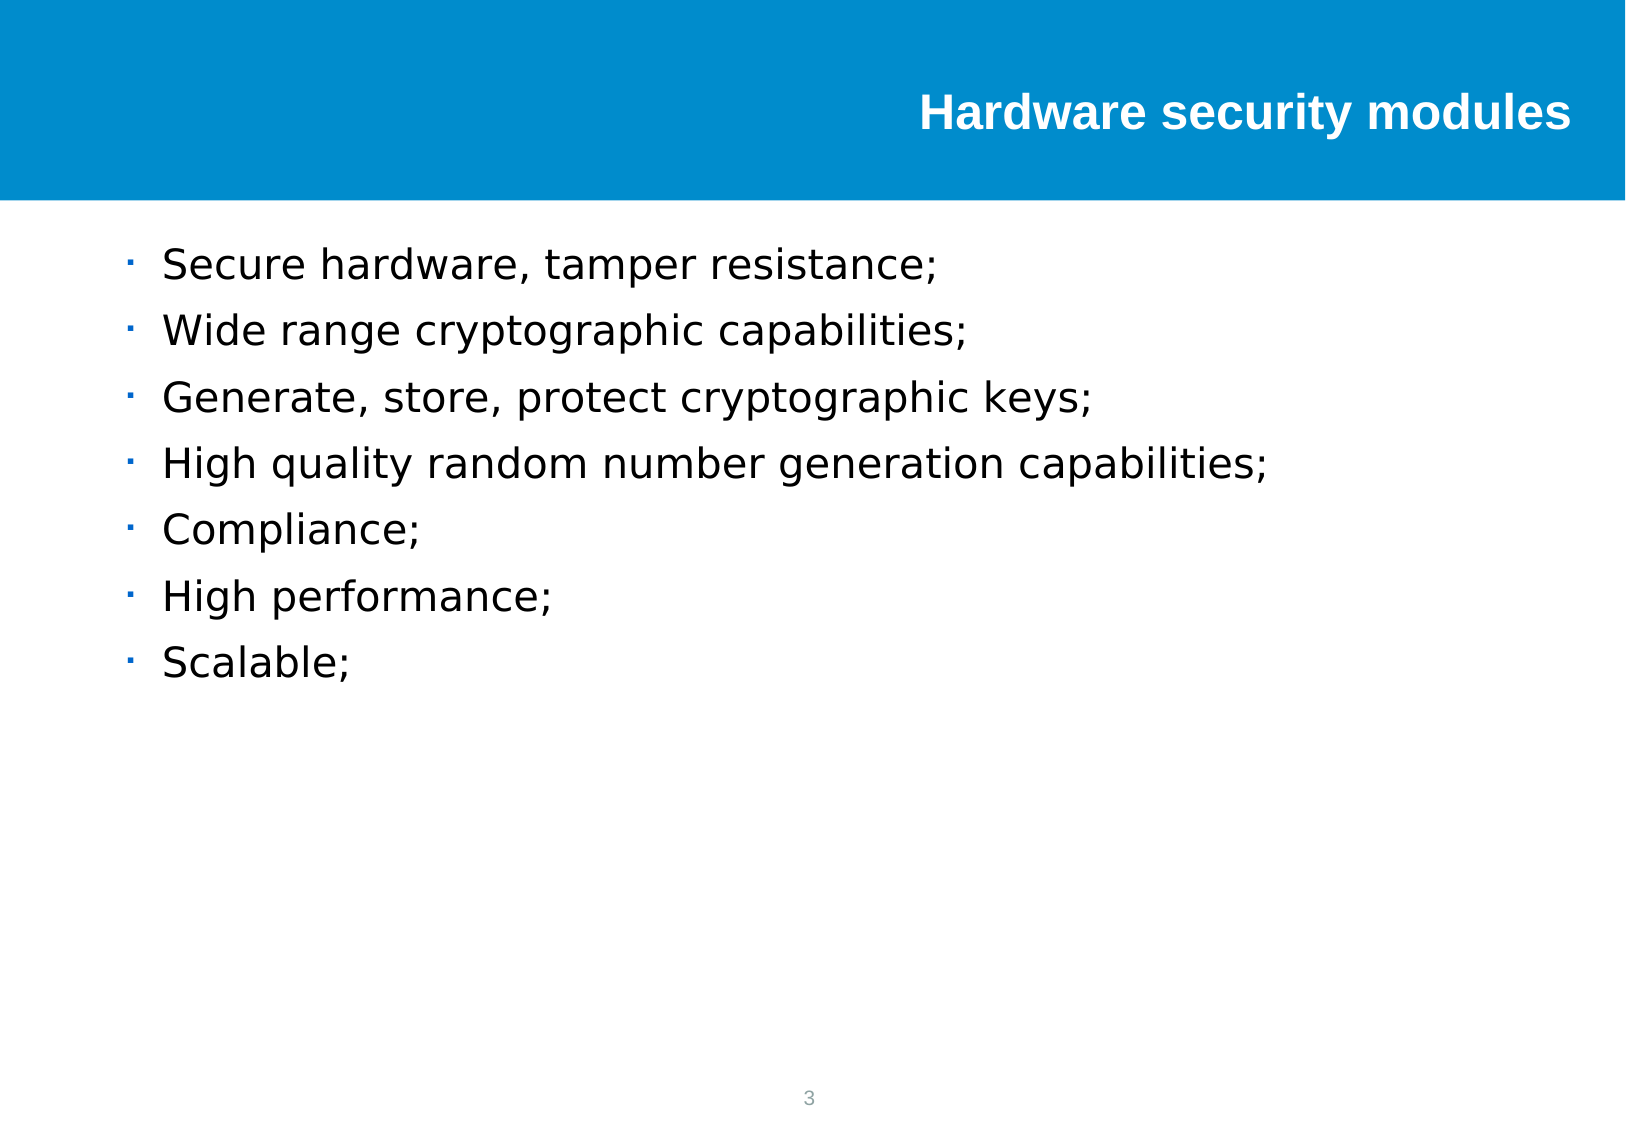

# Hardware security modules
Secure hardware, tamper resistance;
Wide range cryptographic capabilities;
Generate, store, protect cryptographic keys;
High quality random number generation capabilities;
Compliance;
High performance;
Scalable;